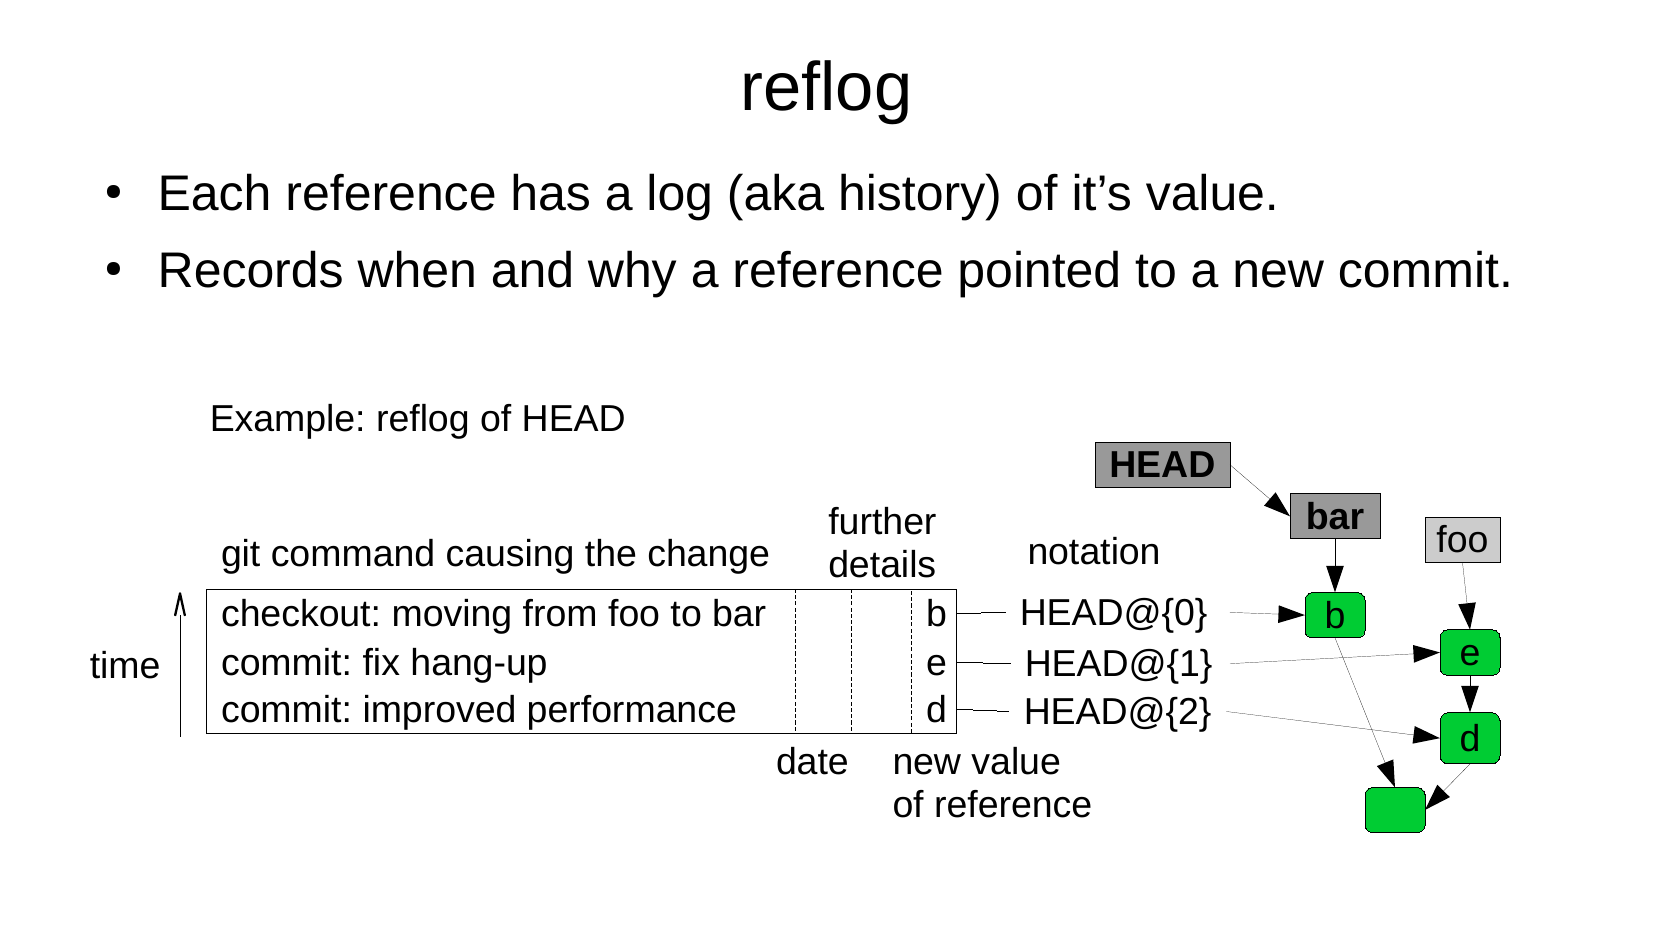

# reflog
Each reference has a log (aka history) of it’s value.
Records when and why a reference pointed to a new commit.
Example: reflog of HEAD
HEAD
further
details
bar
foo
notation
git command causing the change
HEAD@{0}
checkout: moving from foo to bar
b
b
e
HEAD@{1}
time
commit: fix hang-up
e
HEAD@{2}
commit: improved performance
d
d
date
new value
of reference